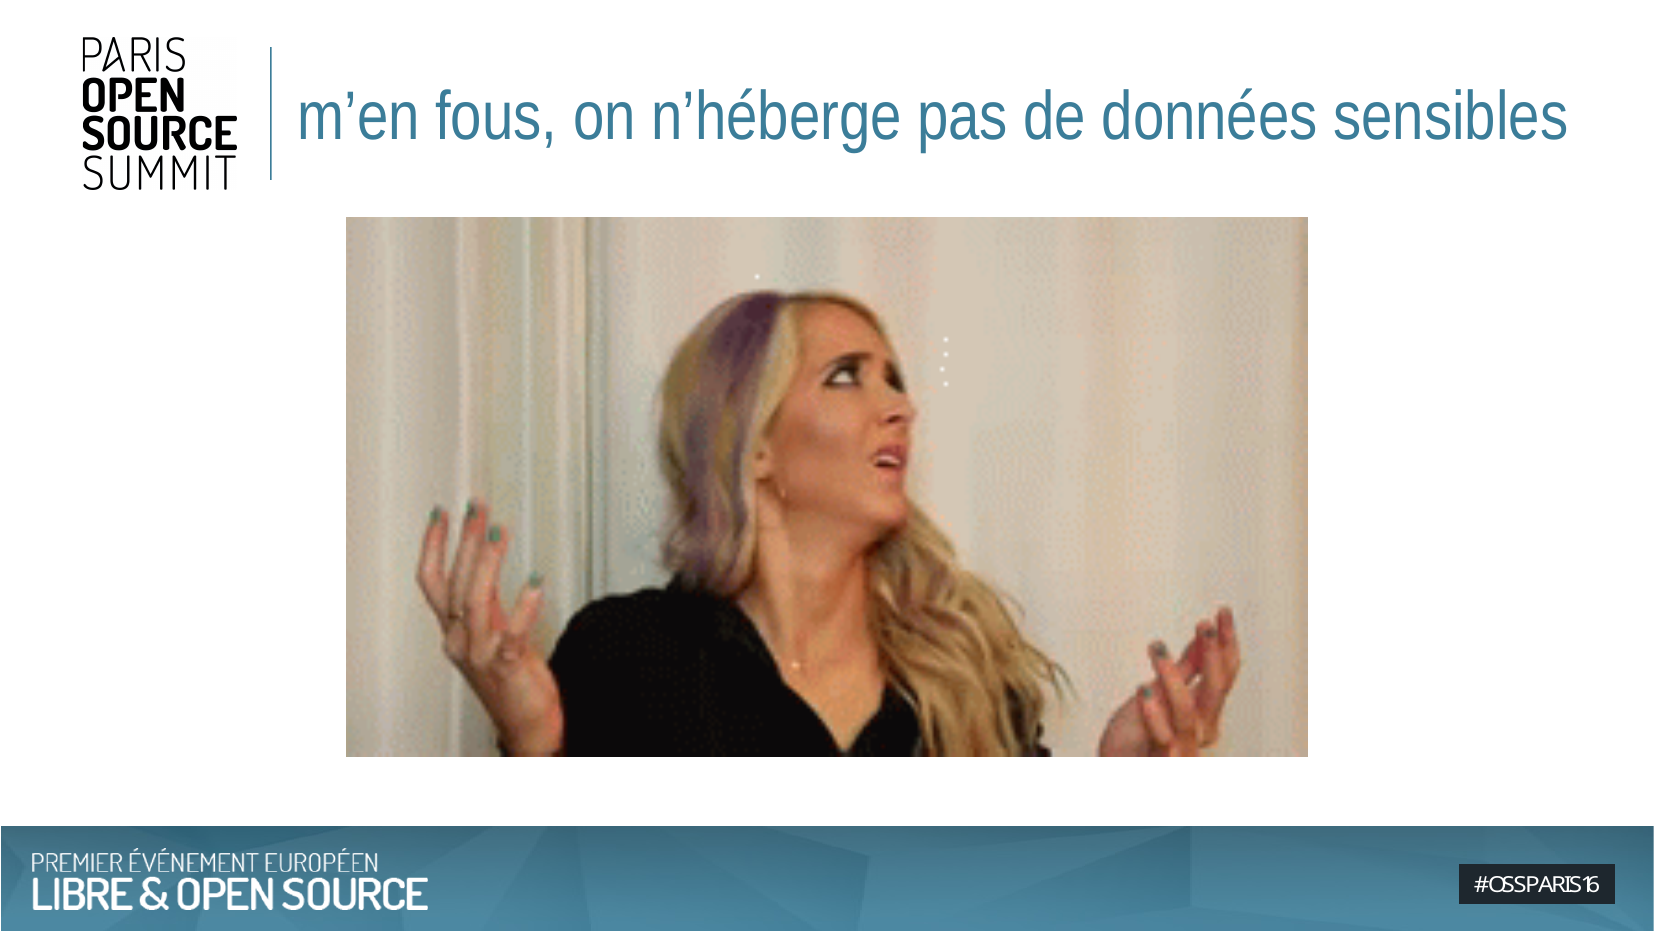

# m’en fous, on n’héberge pas de données sensibles